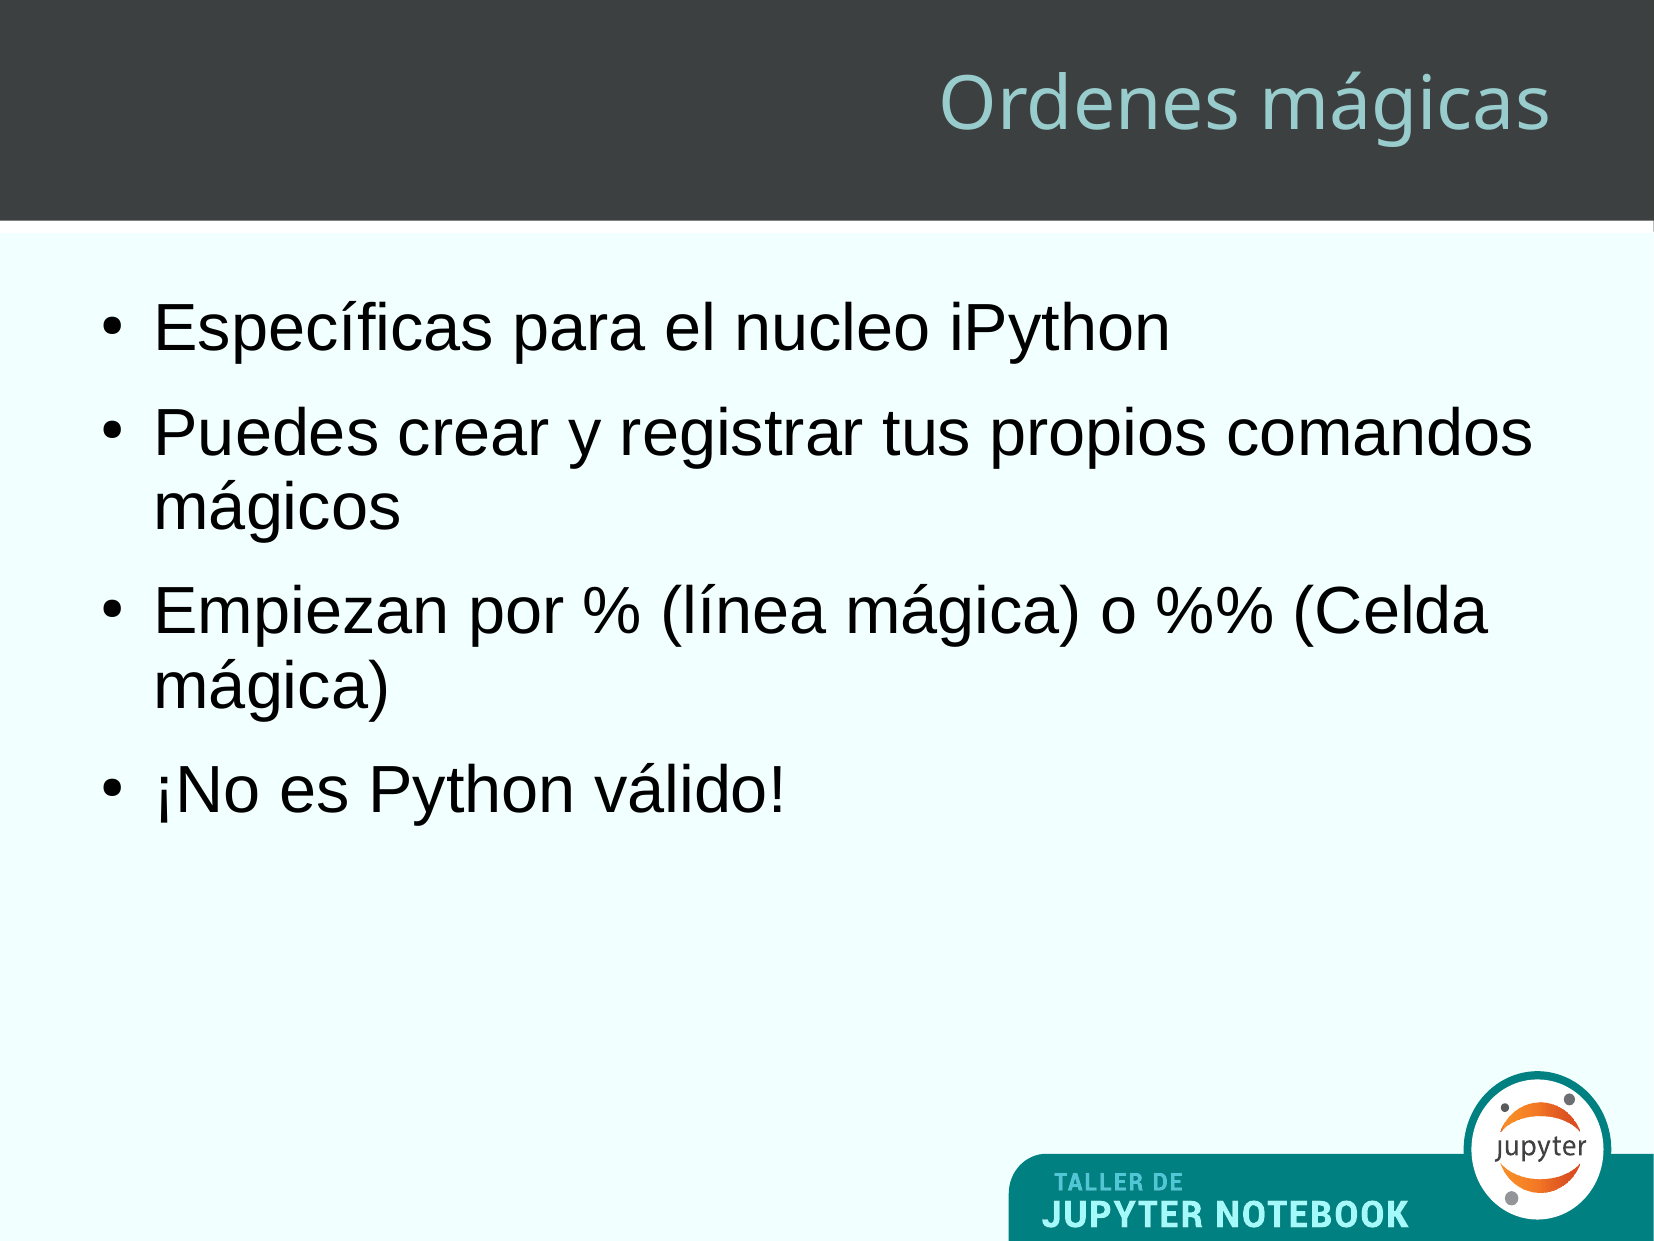

# Ordenes mágicas
Específicas para el nucleo iPython
Puedes crear y registrar tus propios comandos mágicos
Empiezan por % (línea mágica) o %% (Celda mágica)
¡No es Python válido!